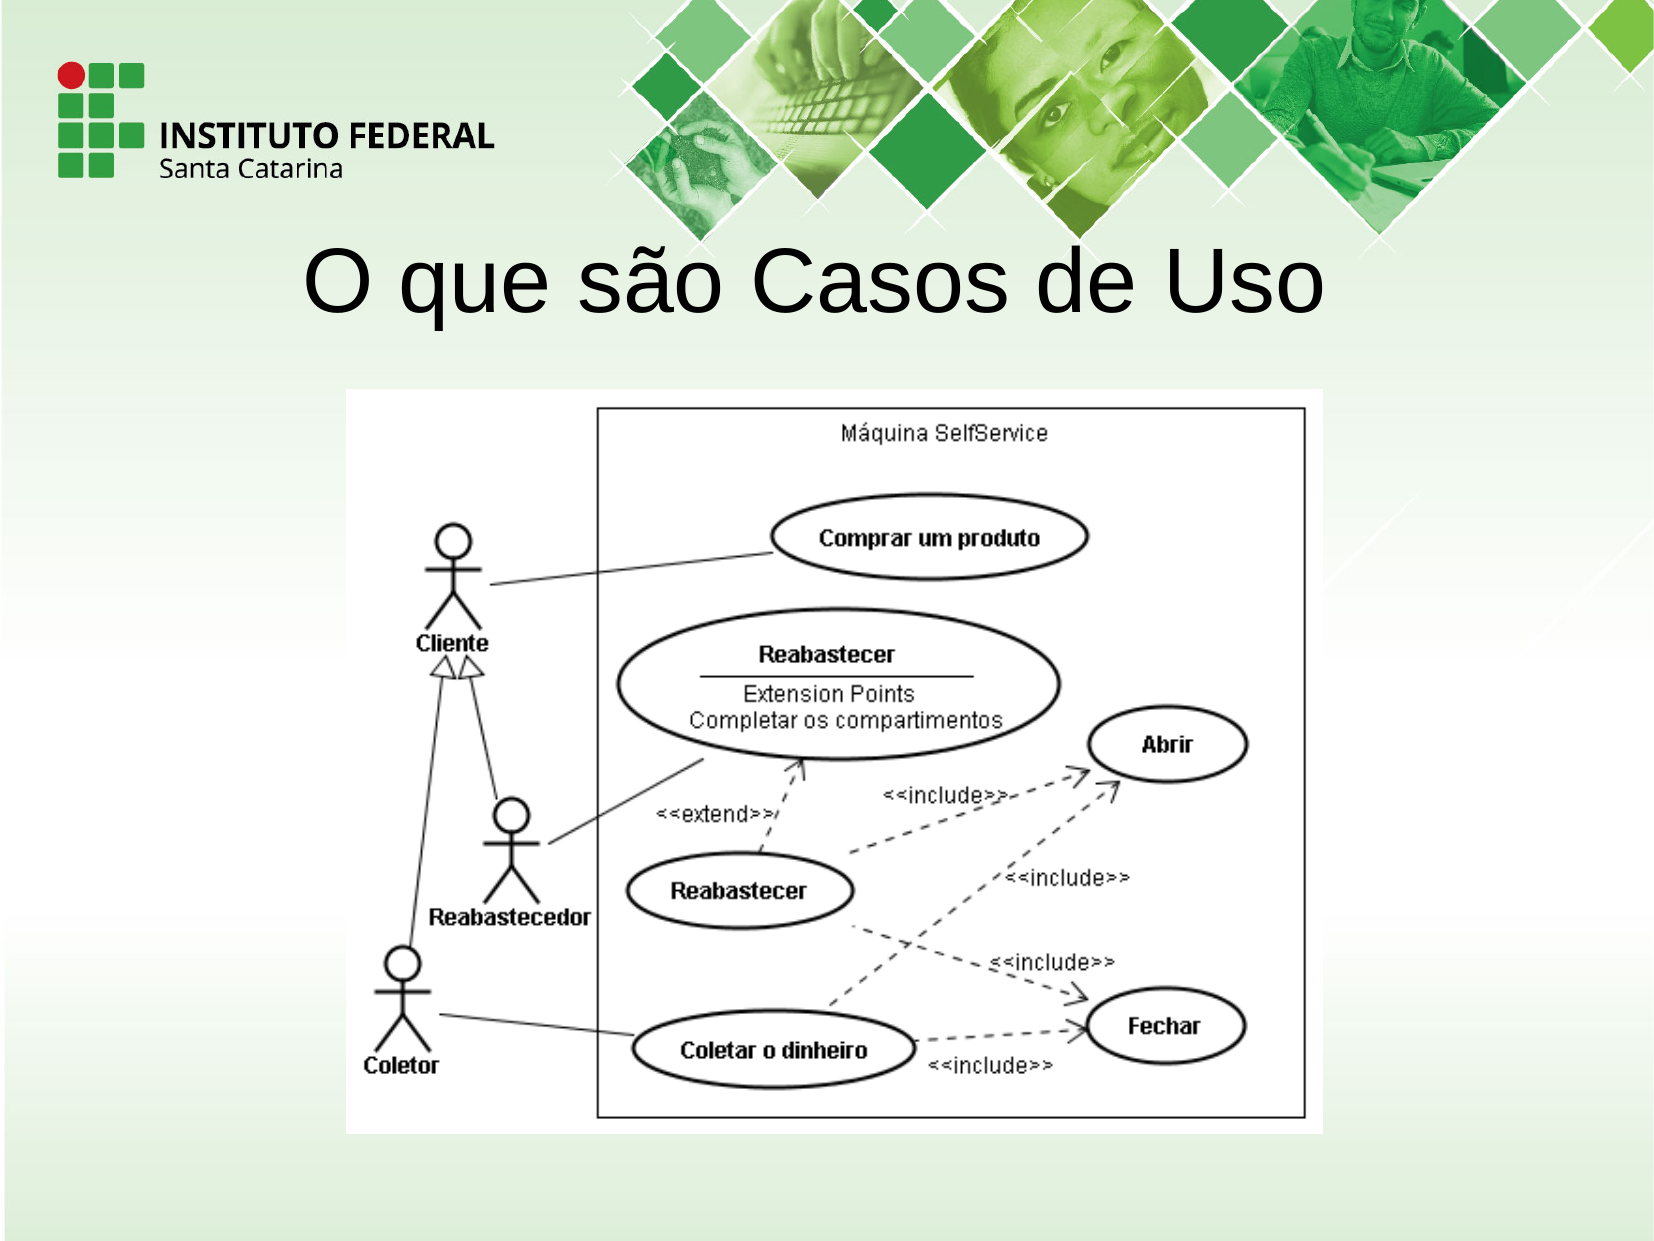

# O que são Casos de Uso